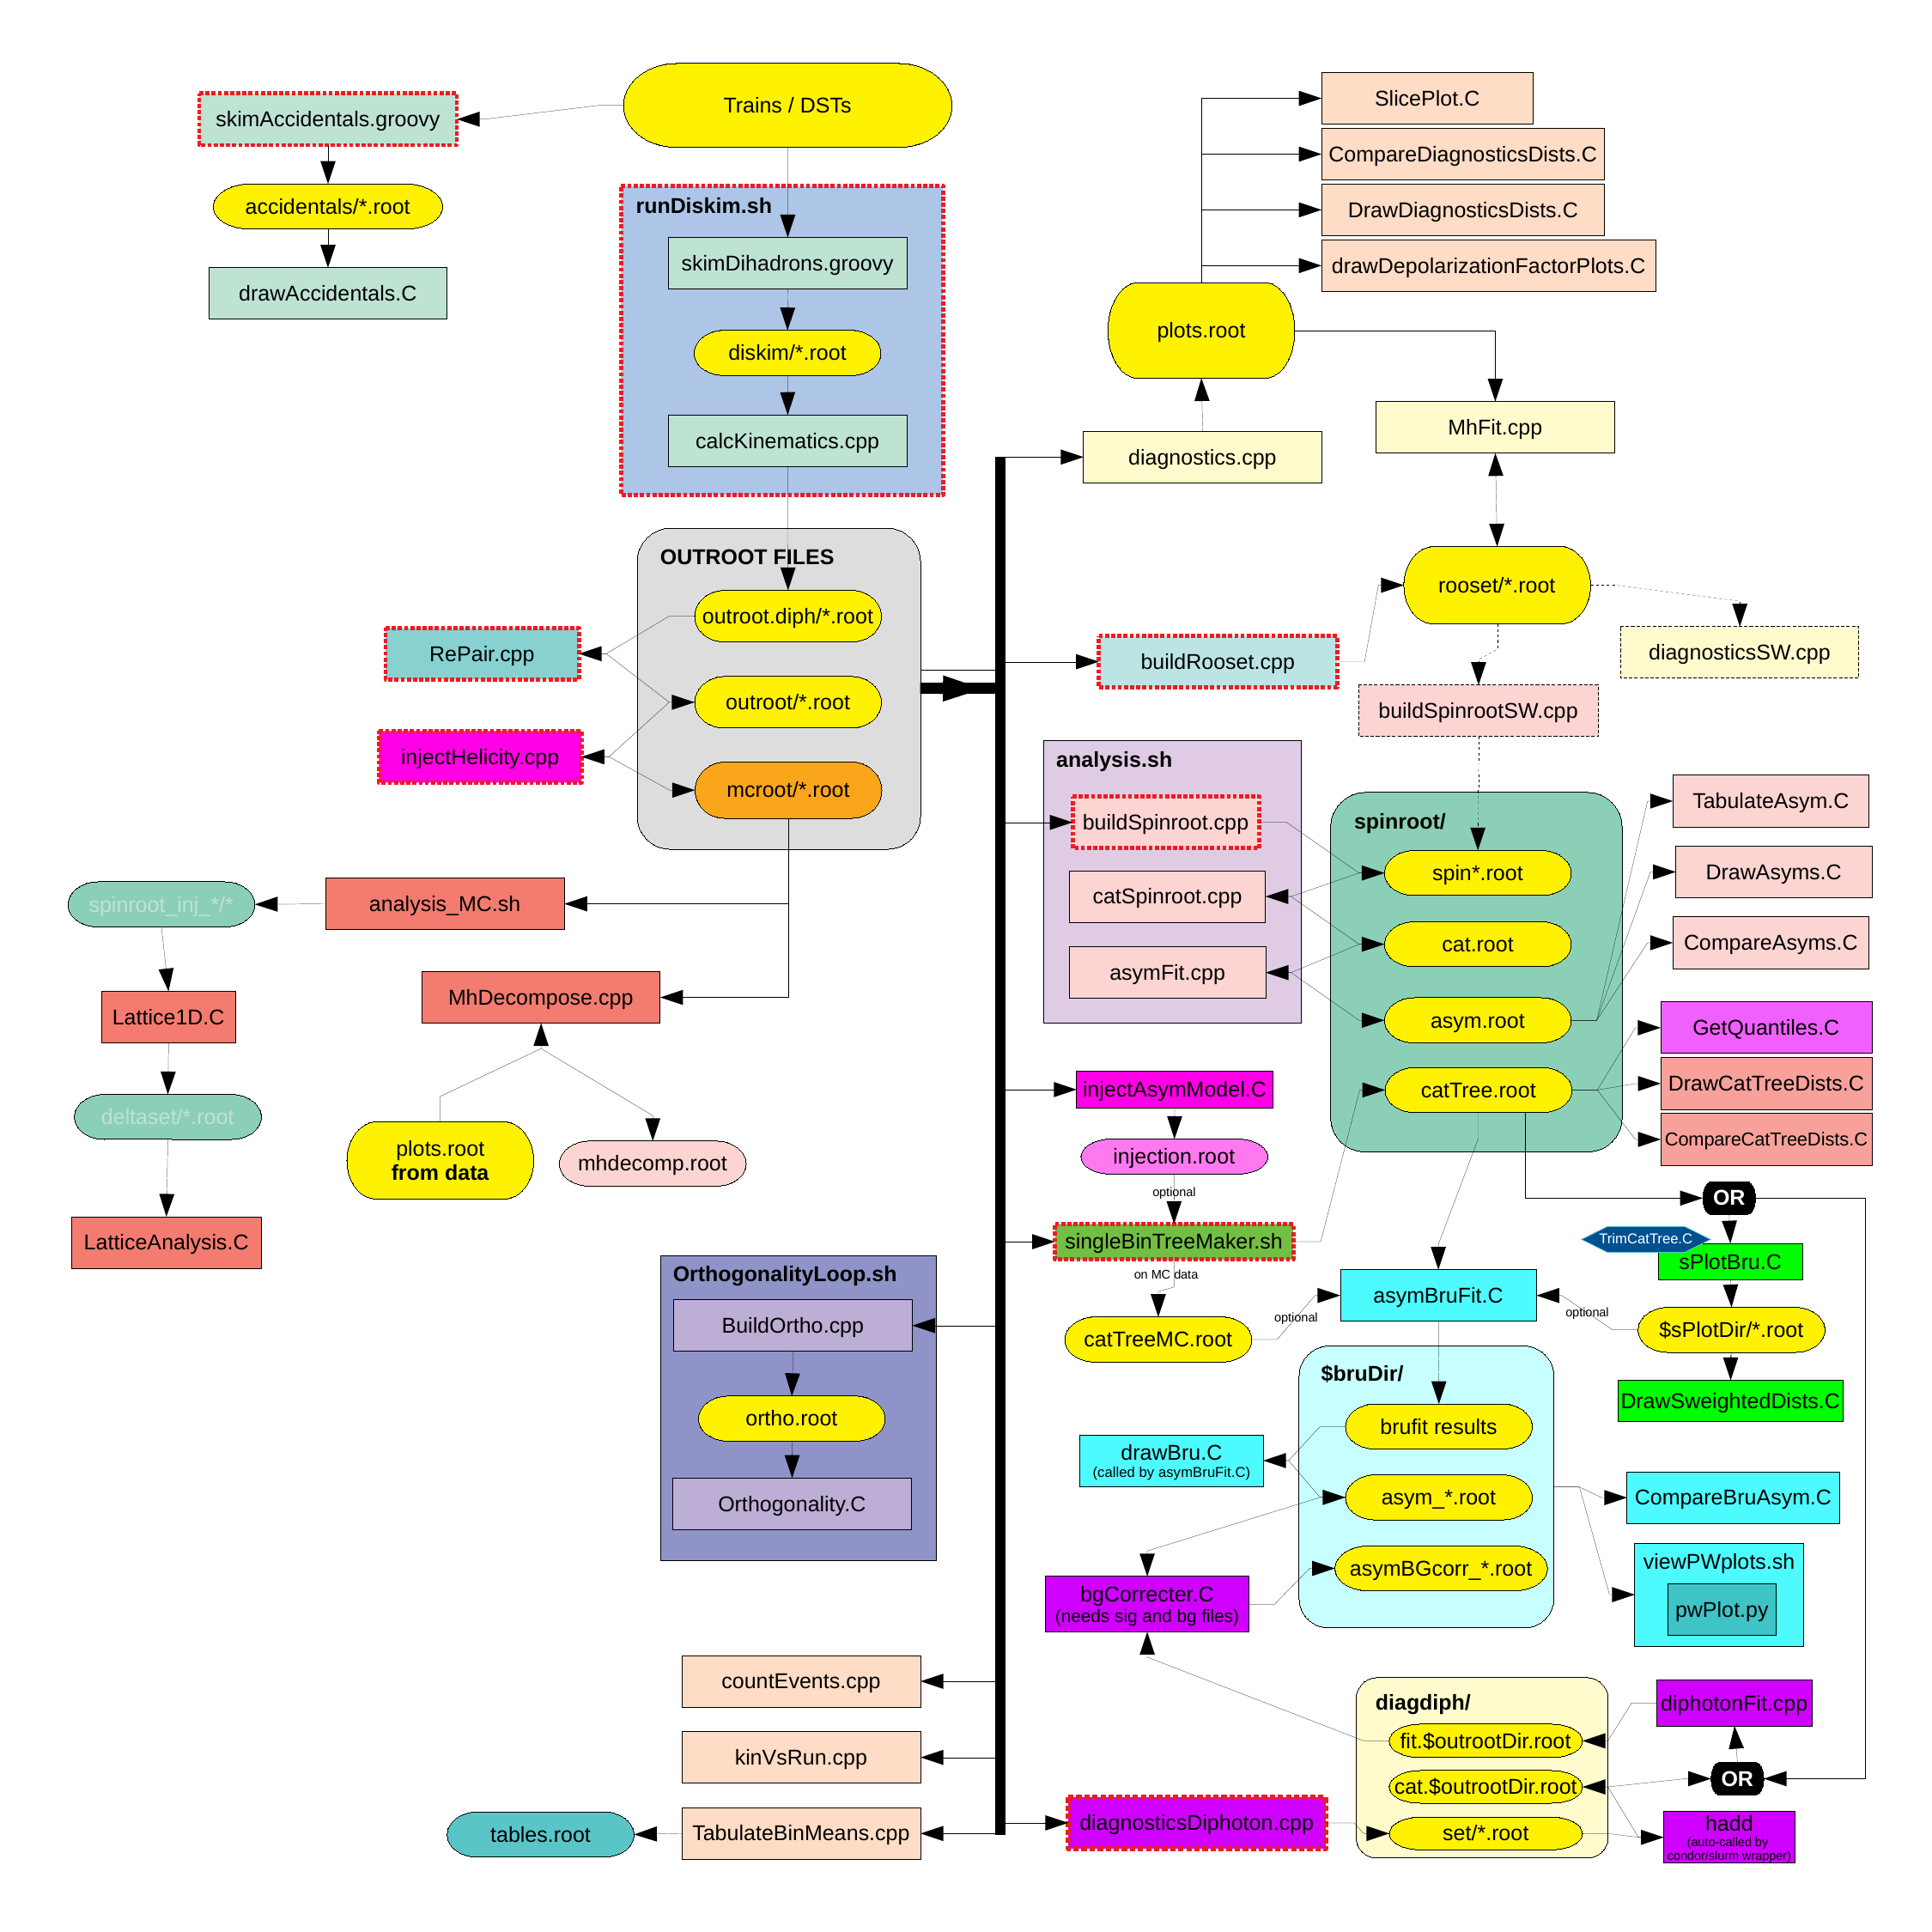

Trains / DSTs
SlicePlot.C
skimAccidentals.groovy
CompareDiagnosticsDists.C
accidentals/*.root
DrawDiagnosticsDists.C
runDiskim.sh
skimDihadrons.groovy
drawDepolarizationFactorPlots.C
drawAccidentals.C
plots.root
diskim/*.root
MhFit.cpp
calcKinematics.cpp
diagnostics.cpp
OUTROOT FILES
rooset/*.root
outroot.diph/*.root
diagnosticsSW.cpp
RePair.cpp
buildRooset.cpp
outroot/*.root
buildSpinrootSW.cpp
injectHelicity.cpp
analysis.sh
mcroot/*.root
TabulateAsym.C
spinroot/
buildSpinroot.cpp
DrawAsyms.C
spin*.root
catSpinroot.cpp
analysis_MC.sh
spinroot_inj_*/*
CompareAsyms.C
cat.root
asymFit.cpp
MhDecompose.cpp
Lattice1D.C
asym.root
GetQuantiles.C
DrawCatTreeDists.C
catTree.root
injectAsymModel.C
deltaset/*.root
CompareCatTreeDists.C
plots.root
from data
injection.root
mhdecomp.root
OR
LatticeAnalysis.C
singleBinTreeMaker.sh
TrimCatTree.C
sPlotBru.C
OrthogonalityLoop.sh
asymBruFit.C
BuildOrtho.cpp
$sPlotDir/*.root
catTreeMC.root
$bruDir/
DrawSweightedDists.C
ortho.root
brufit results
drawBru.C
(called by asymBruFit.C)
CompareBruAsym.C
asym_*.root
Orthogonality.C
viewPWplots.sh
asymBGcorr_*.root
bgCorrecter.C
(needs sig and bg files)
pwPlot.py
countEvents.cpp
diagdiph/
diphotonFit.cpp
fit.$outrootDir.root
kinVsRun.cpp
OR
cat.$outrootDir.root
diagnosticsDiphoton.cpp
TabulateBinMeans.cpp
hadd
(auto-called by
condor/slurm wrapper)
tables.root
set/*.root